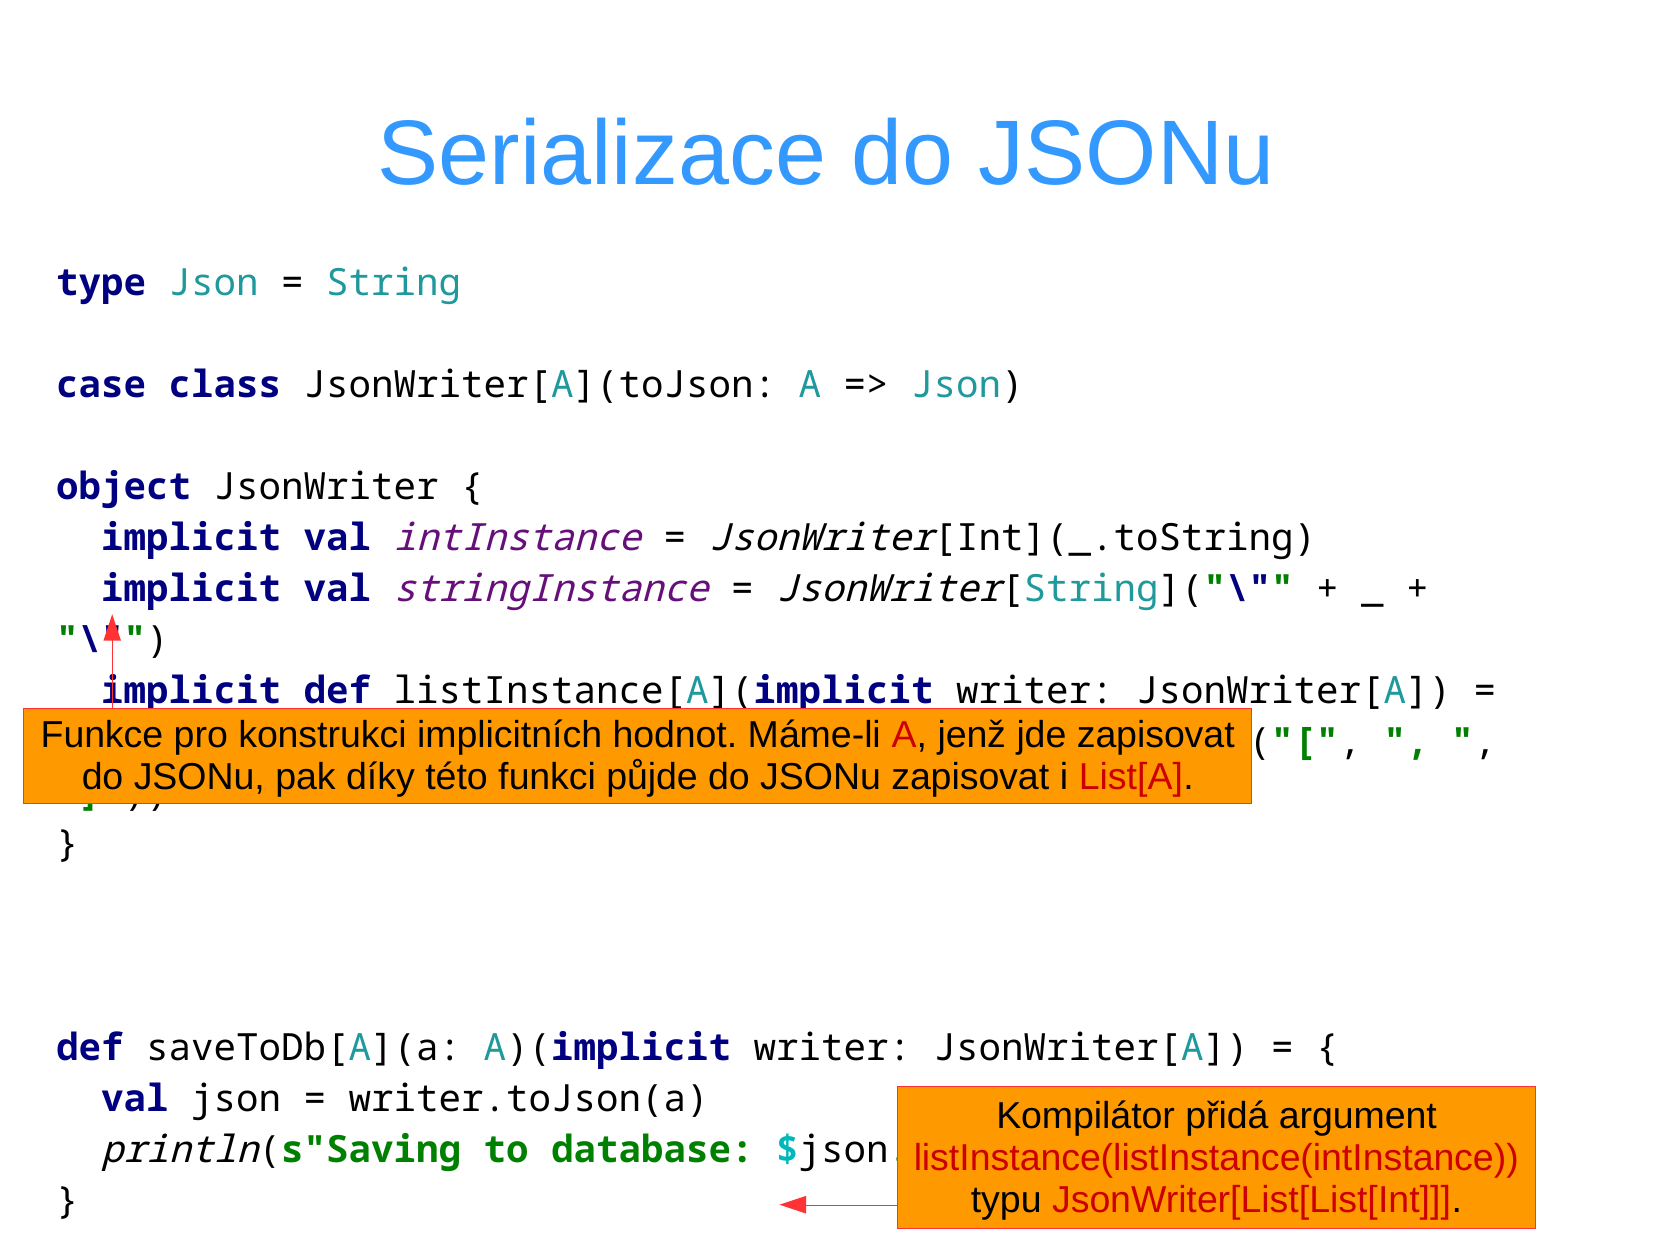

# Serializace do JSONu
type Json = String
case class JsonWriter[A](toJson: A => Json)
object JsonWriter {
 implicit val intInstance = JsonWriter[Int](_.toString)
 implicit val stringInstance = JsonWriter[String]("\"" + _ + "\"")
 implicit def listInstance[A](implicit writer: JsonWriter[A]) =
 JsonWriter[List[A]](_.map(writer.toJson).mkString("[", ", ", "]"))
}
def saveToDb[A](a: A)(implicit writer: JsonWriter[A]) = {
 val json = writer.toJson(a)
 println(s"Saving to database: $json.")
}
saveToDb(5)
saveToDb("Text")
saveToDb(List(1, 2))
saveToDb(List(List(1, 2), List(3)))
Funkce pro konstrukci implicitních hodnot. Máme-li A, jenž jde zapisovat
do JSONu, pak díky této funkci půjde do JSONu zapisovat i List[A].
Kompilátor přidá argument
listInstance(listInstance(intInstance))
typu JsonWriter[List[List[Int]]].